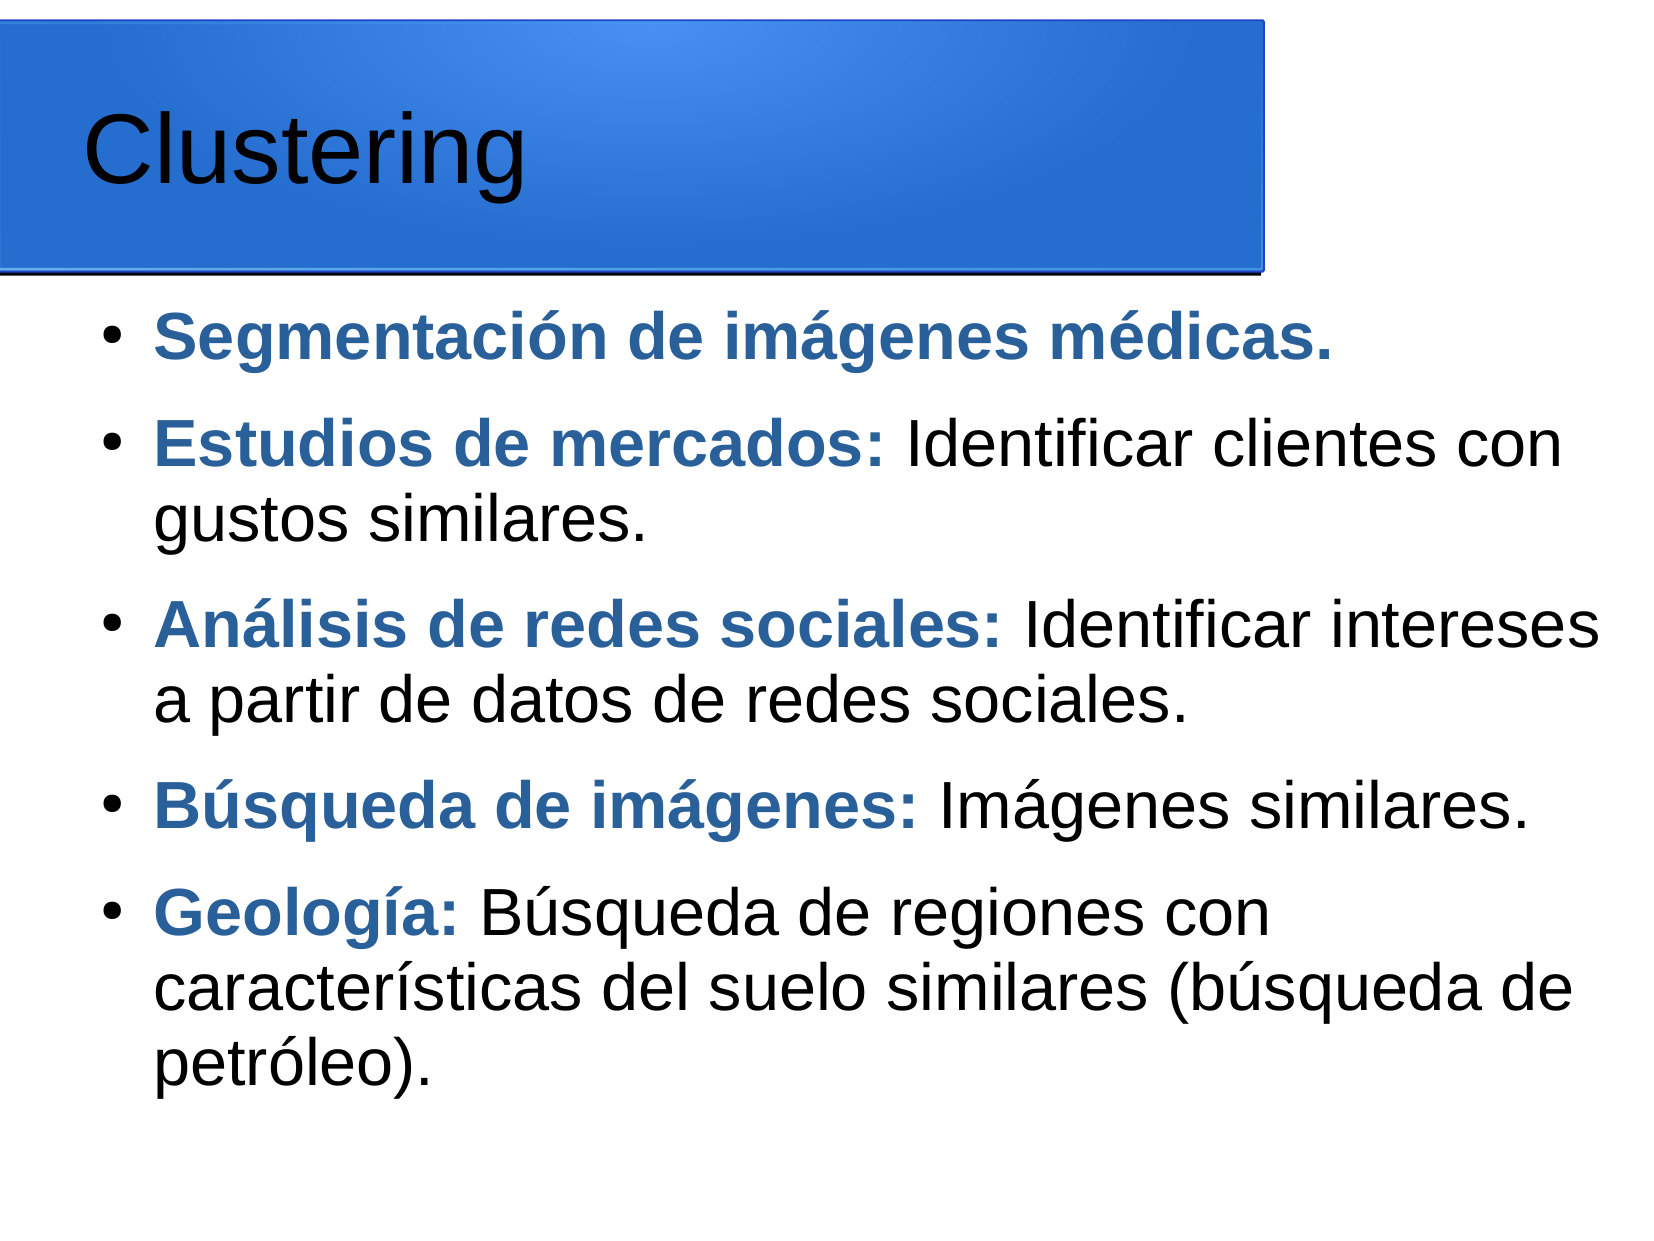

# Clustering
Segmentación de imágenes médicas.
Estudios de mercados: Identificar clientes con gustos similares.
Análisis de redes sociales: Identificar intereses a partir de datos de redes sociales.
Búsqueda de imágenes: Imágenes similares.
Geología: Búsqueda de regiones con características del suelo similares (búsqueda de petróleo).